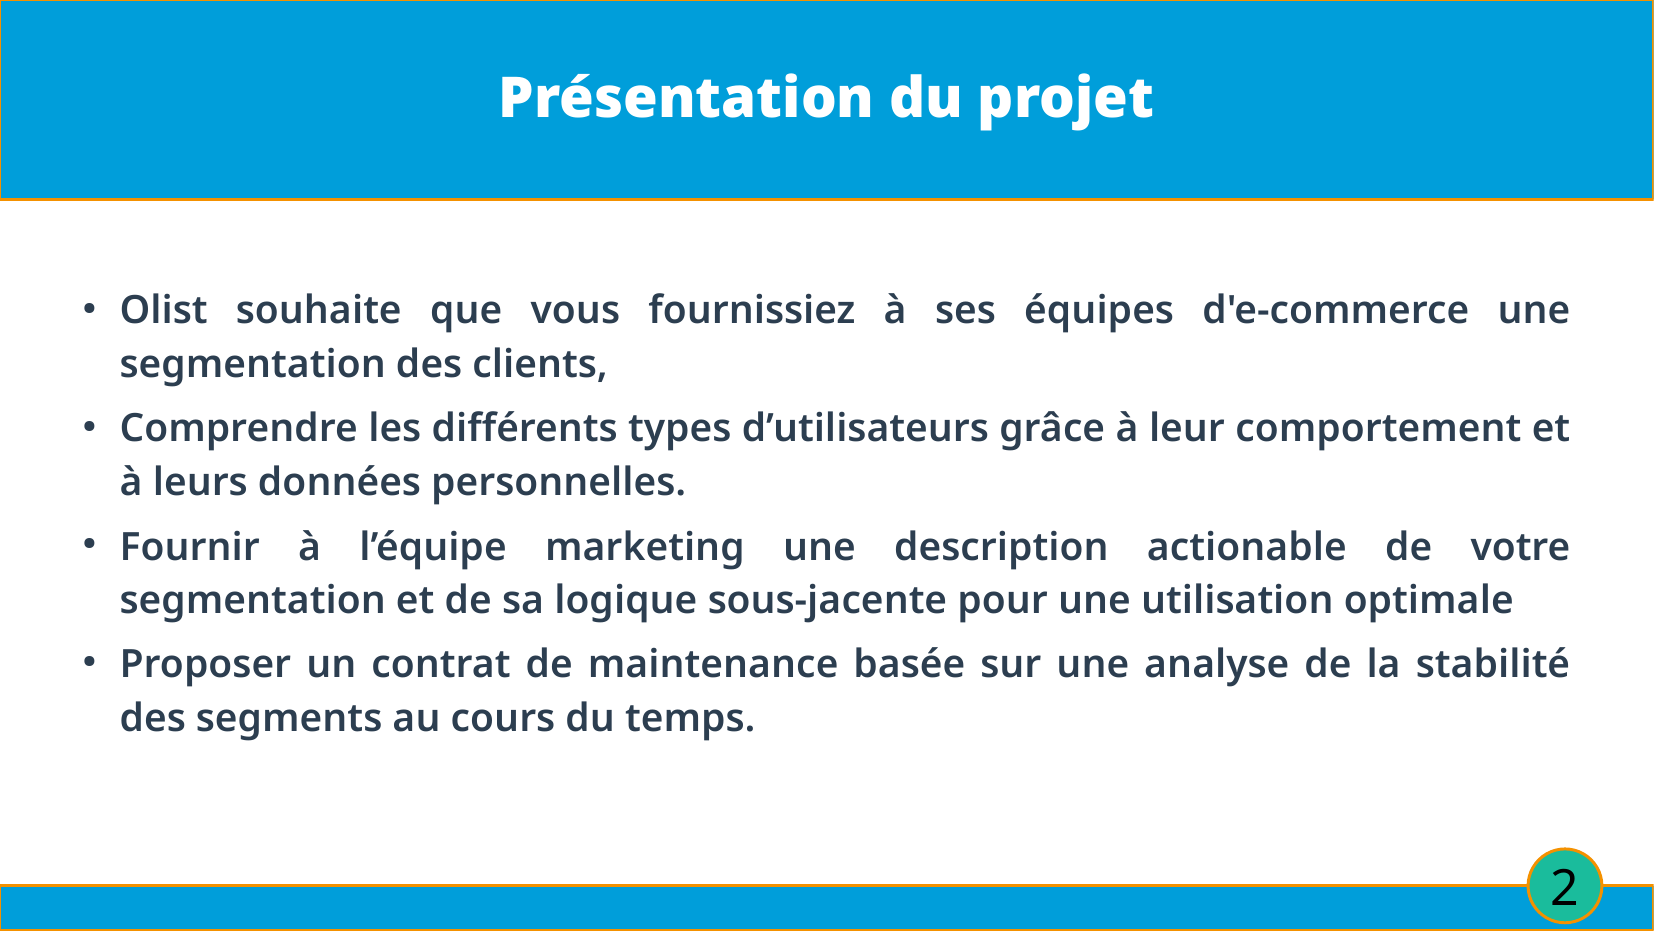

# Présentation du projet
Olist souhaite que vous fournissiez à ses équipes d'e-commerce une segmentation des clients,
Comprendre les différents types d’utilisateurs grâce à leur comportement et à leurs données personnelles.
Fournir à l’équipe marketing une description actionable de votre segmentation et de sa logique sous-jacente pour une utilisation optimale
Proposer un contrat de maintenance basée sur une analyse de la stabilité des segments au cours du temps.